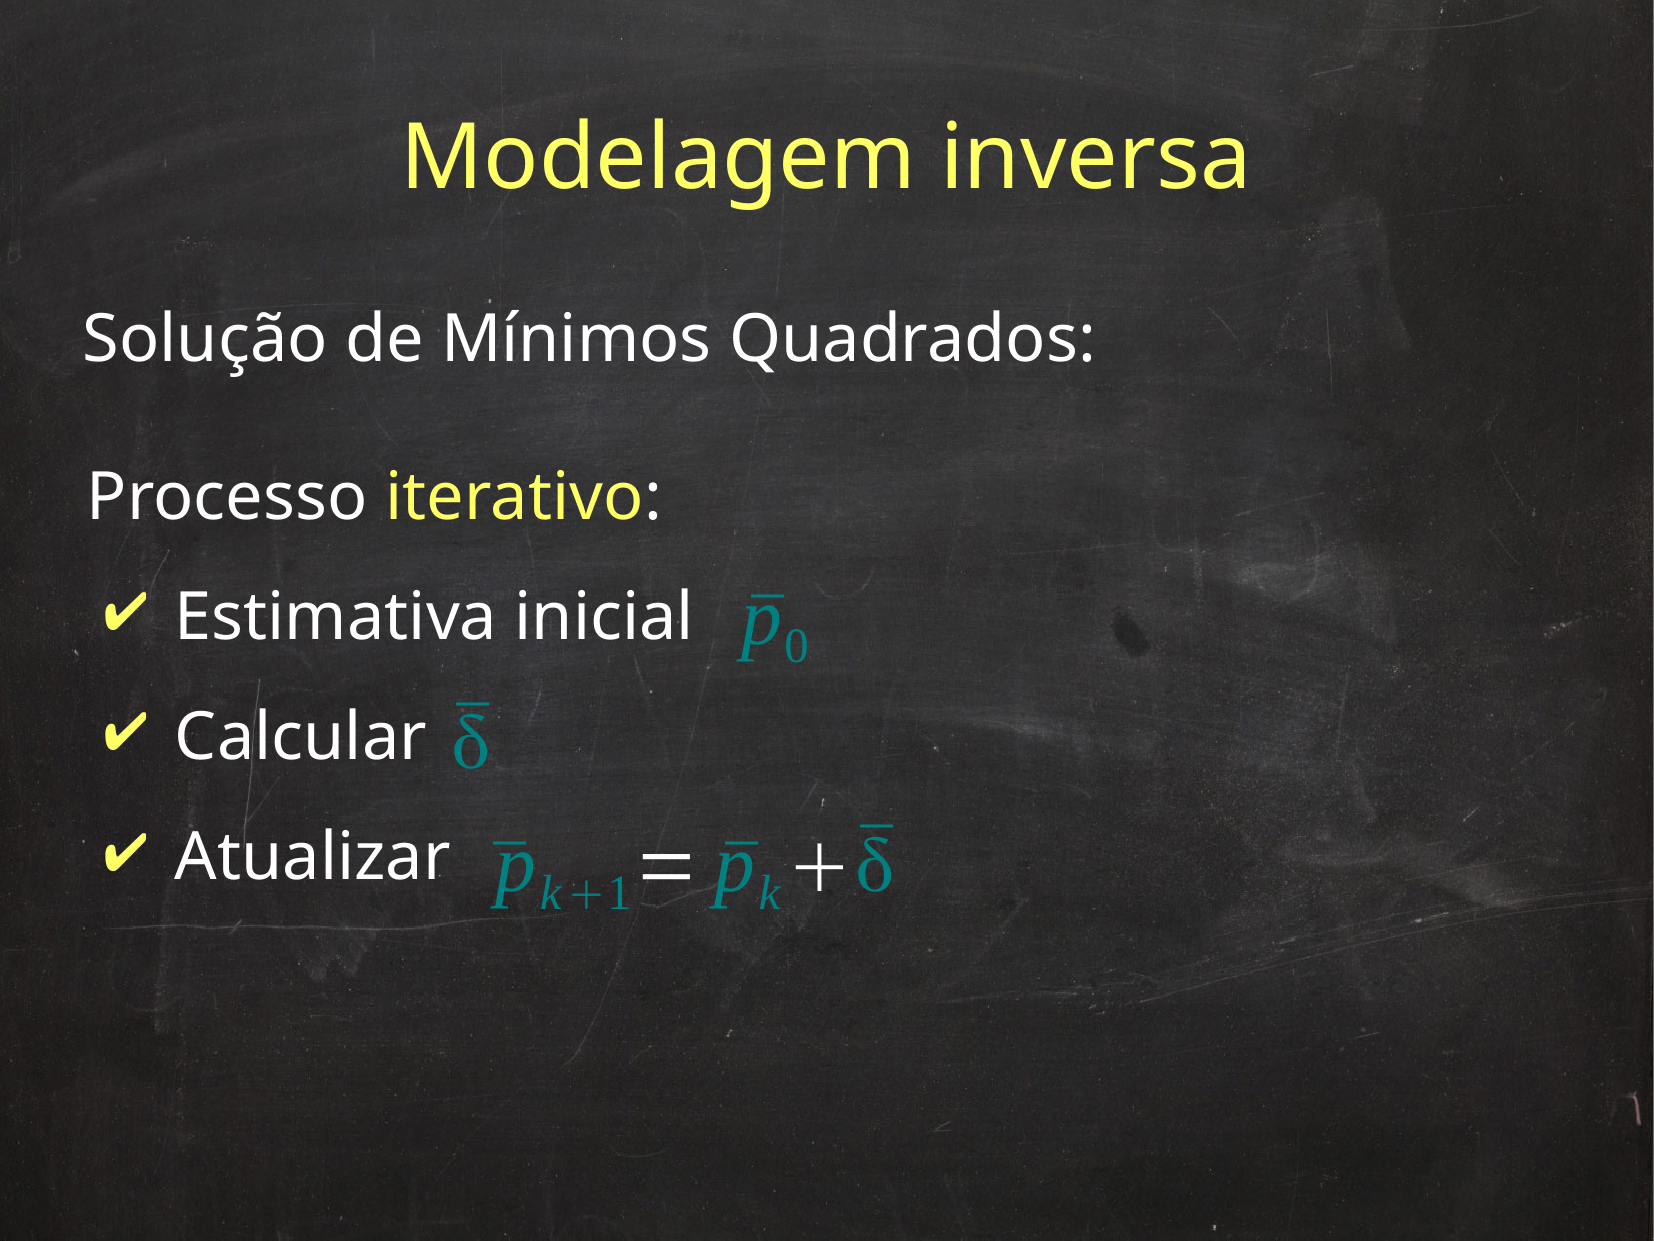

# Modelagem inversa
Solução de Mínimos Quadrados:
Processo iterativo:
 Estimativa inicial
 Calcular
 Atualizar